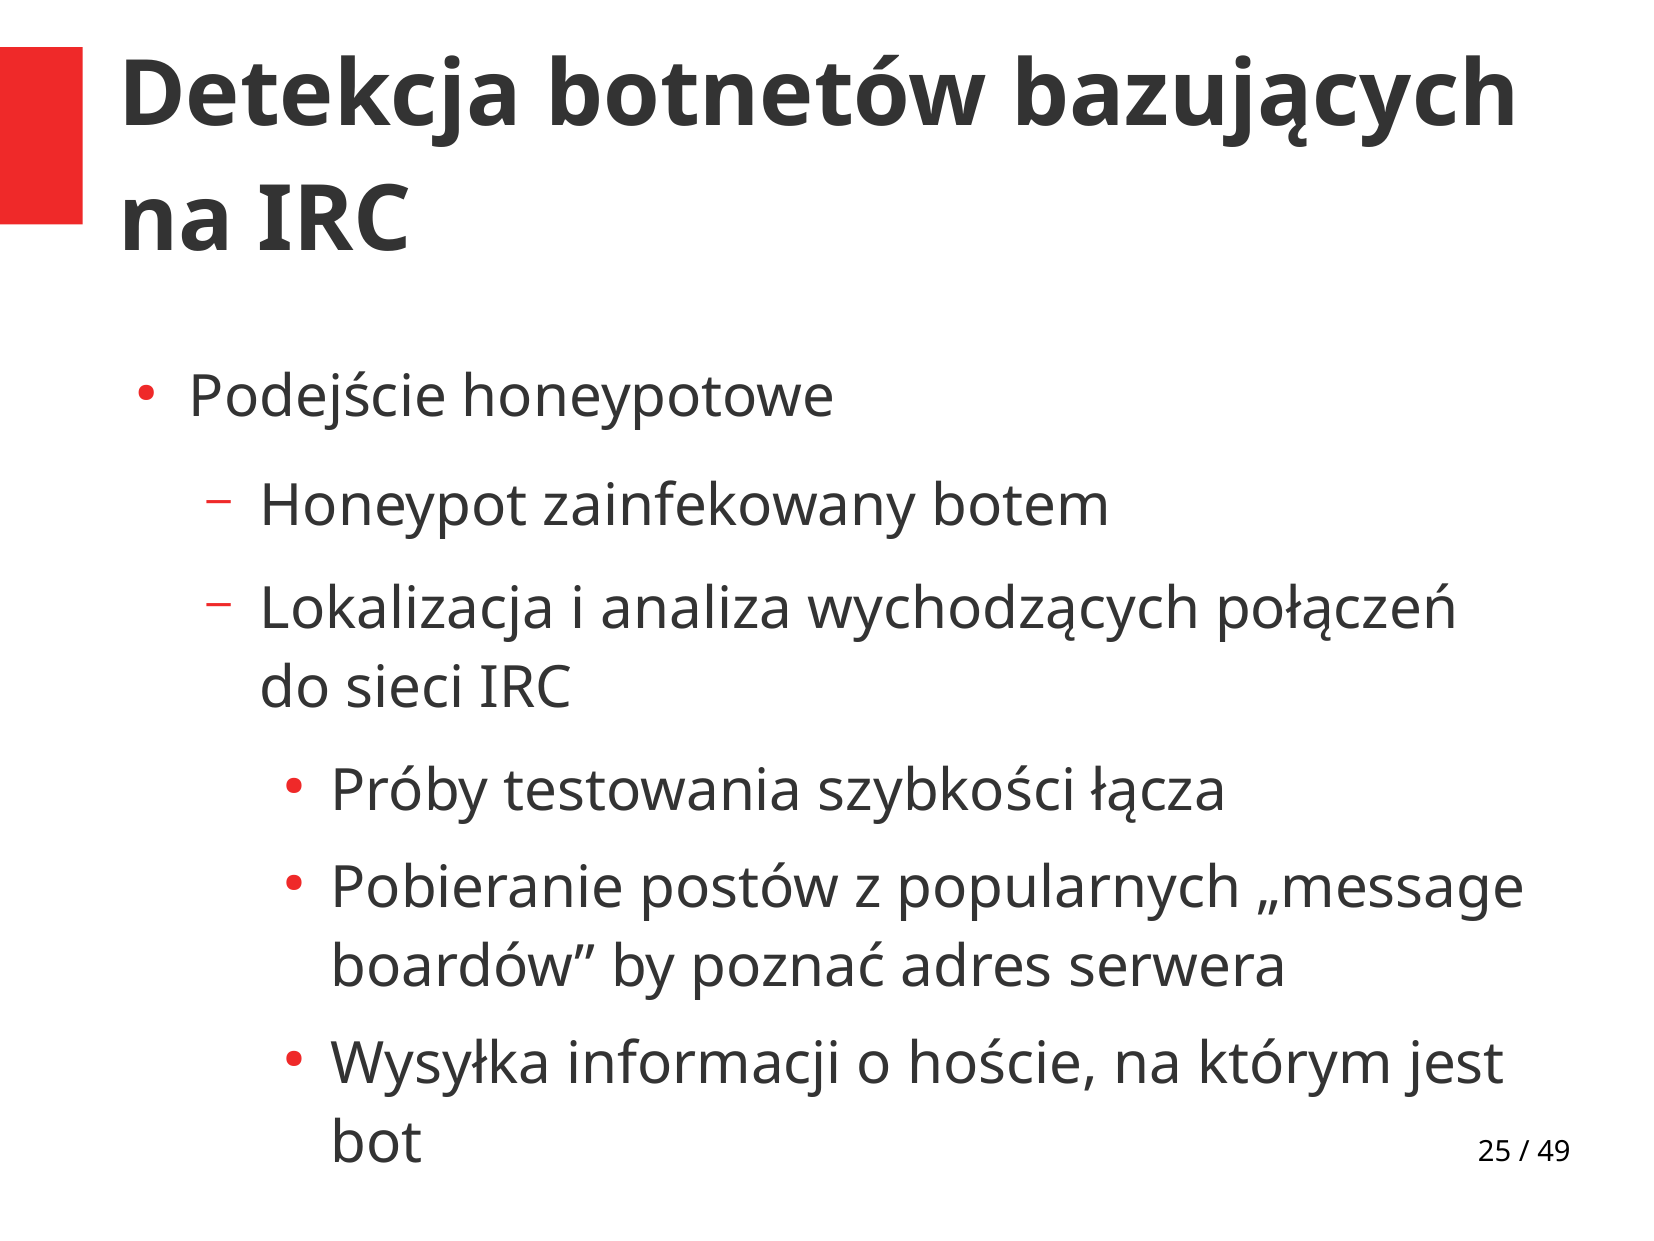

# Detekcja botnetów bazujących na IRC
Podejście honeypotowe
Honeypot zainfekowany botem
Lokalizacja i analiza wychodzących połączeń do sieci IRC
Próby testowania szybkości łącza
Pobieranie postów z popularnych „message boardów” by poznać adres serwera
Wysyłka informacji o hoście, na którym jest bot
25